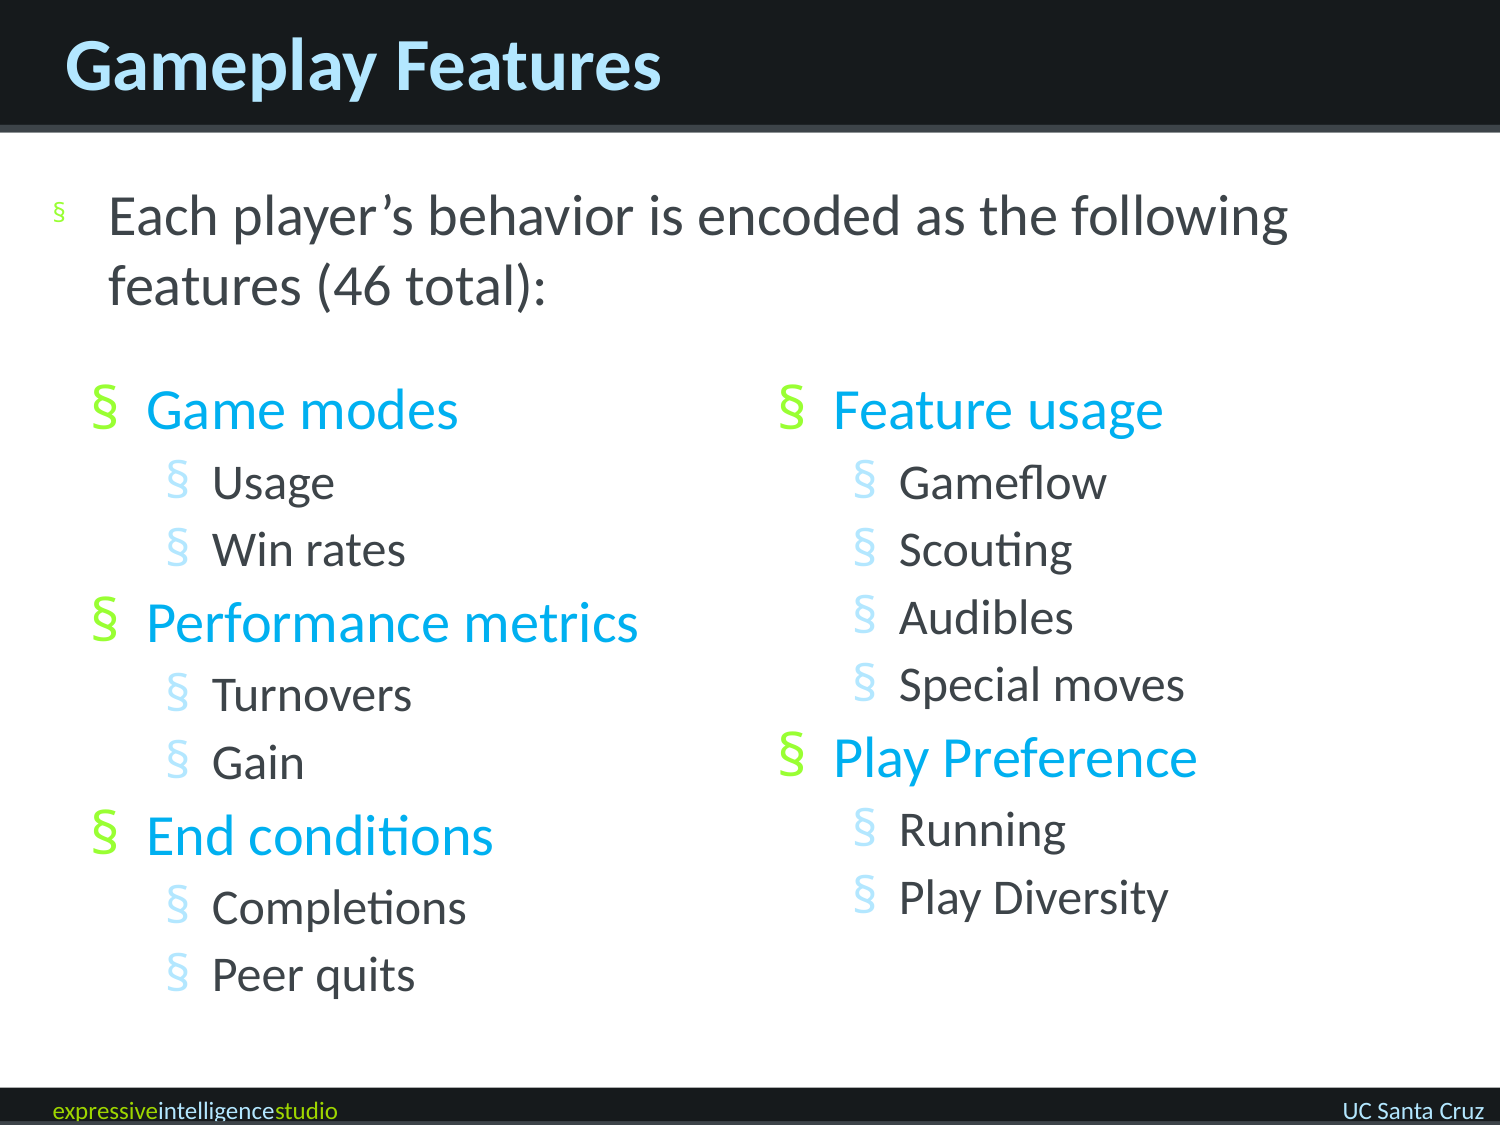

# Gameplay Features
Each player’s behavior is encoded as the following features (46 total):
Game modes
Usage
Win rates
Performance metrics
Turnovers
Gain
End conditions
Completions
Peer quits
Feature usage
Gameflow
Scouting
Audibles
Special moves
Play Preference
Running
Play Diversity